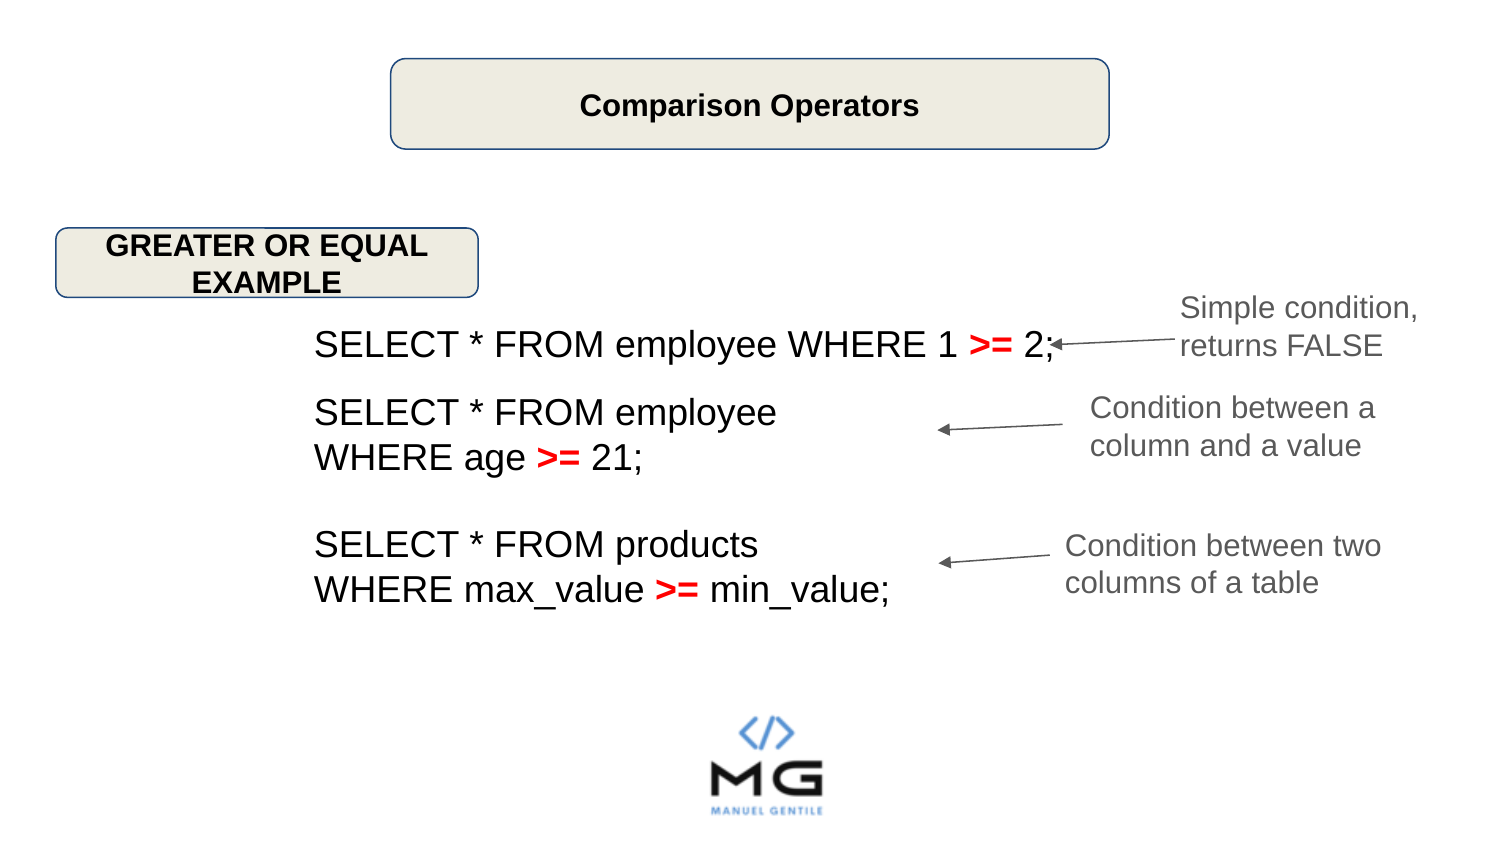

Comparison Operators
GREATER OR EQUAL
EXAMPLE
Simple condition, returns FALSE
SELECT * FROM employee WHERE 1 >= 2;
Condition between a column and a value
SELECT * FROM employee
WHERE age >= 21;
SELECT * FROM products
WHERE max_value >= min_value;
Condition between two columns of a table